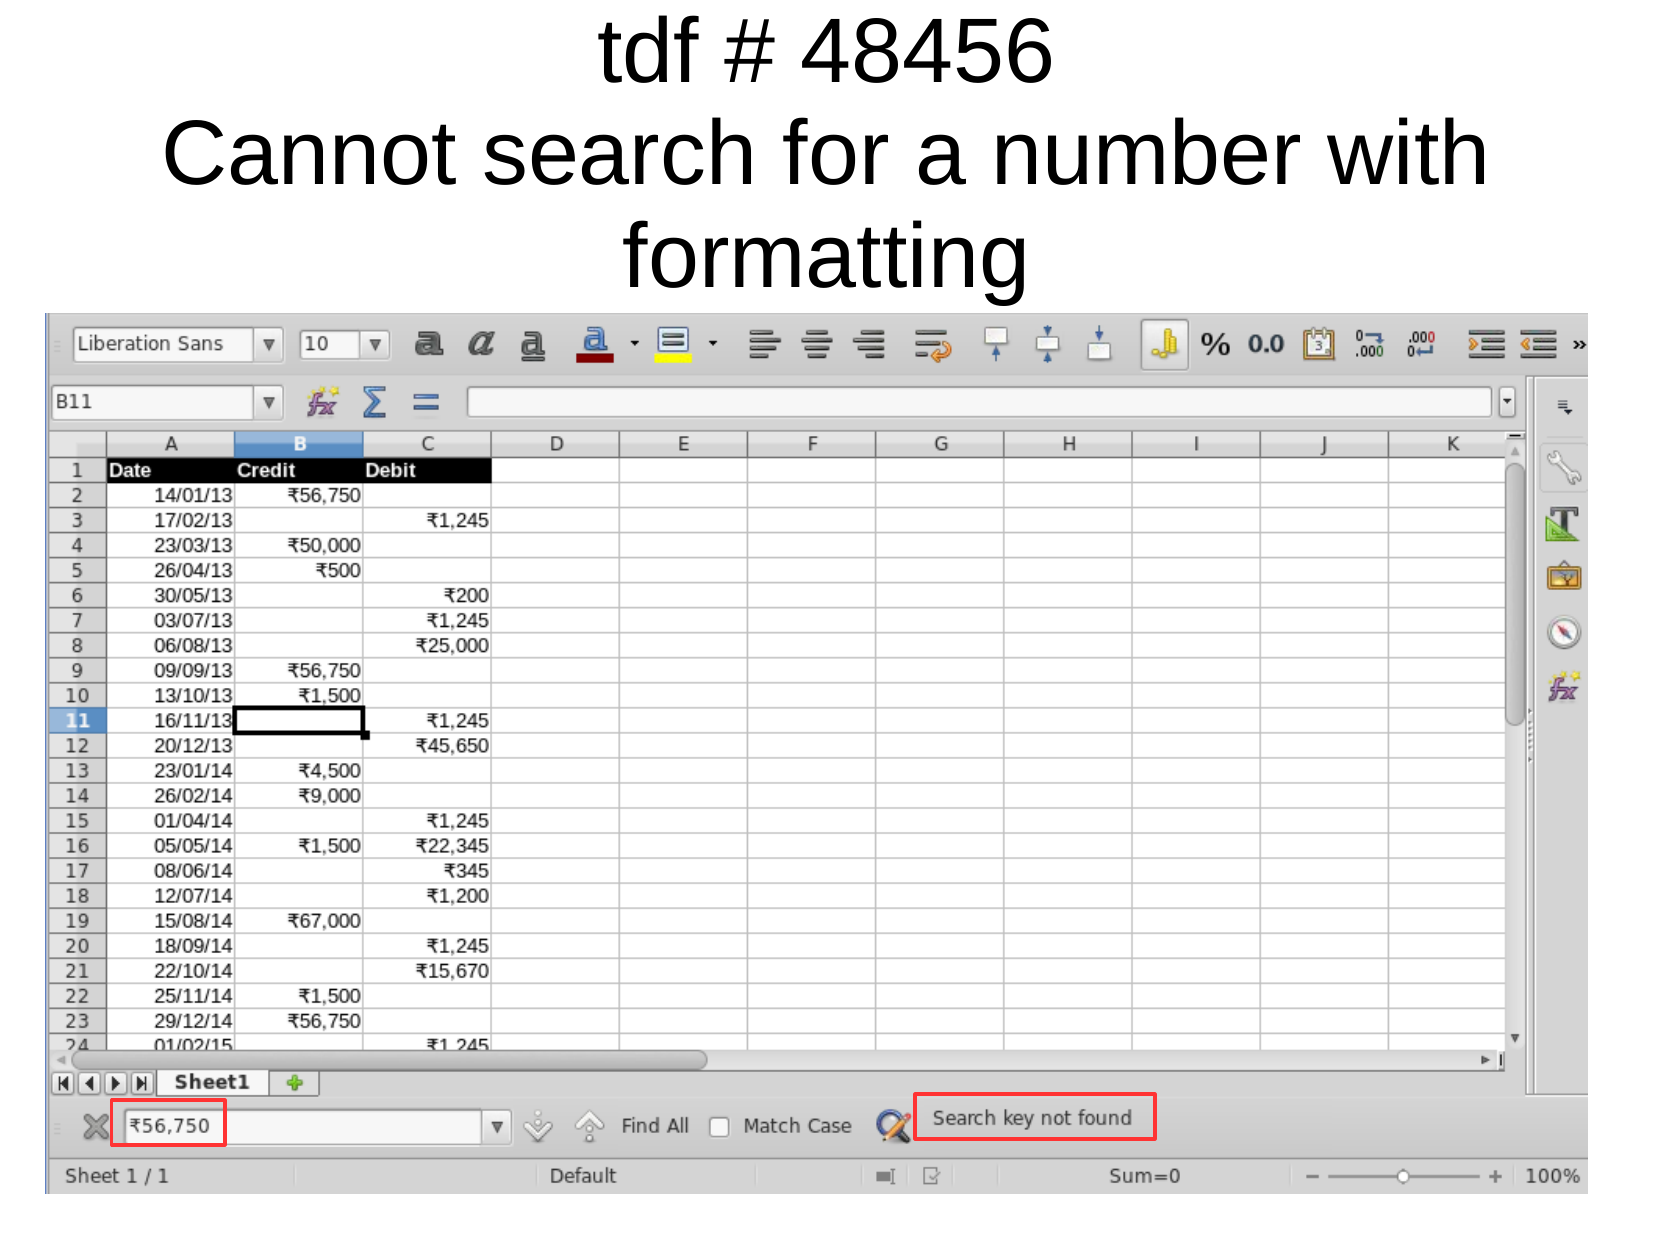

# tdf # 48456 Cannot search for a number with formatting